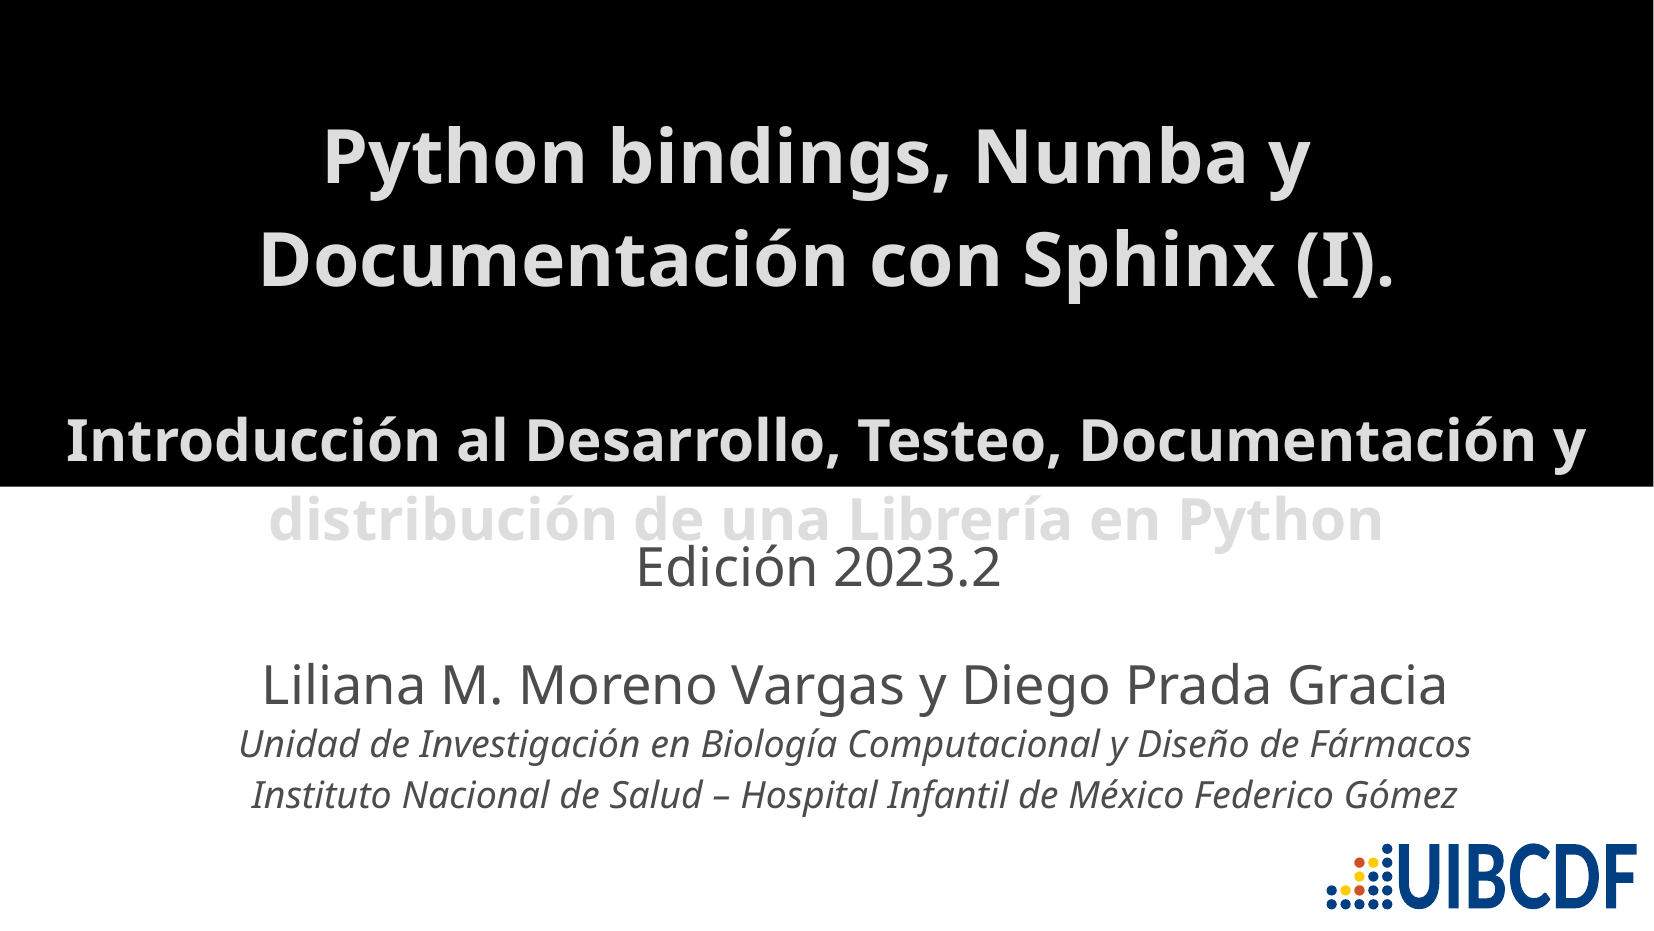

Python bindings, Numba y
Documentación con Sphinx (I).
Introducción al Desarrollo, Testeo, Documentación y distribución de una Librería en Python
Edición 2023.2
Liliana M. Moreno Vargas y Diego Prada Gracia
Unidad de Investigación en Biología Computacional y Diseño de Fármacos
Instituto Nacional de Salud – Hospital Infantil de México Federico Gómez